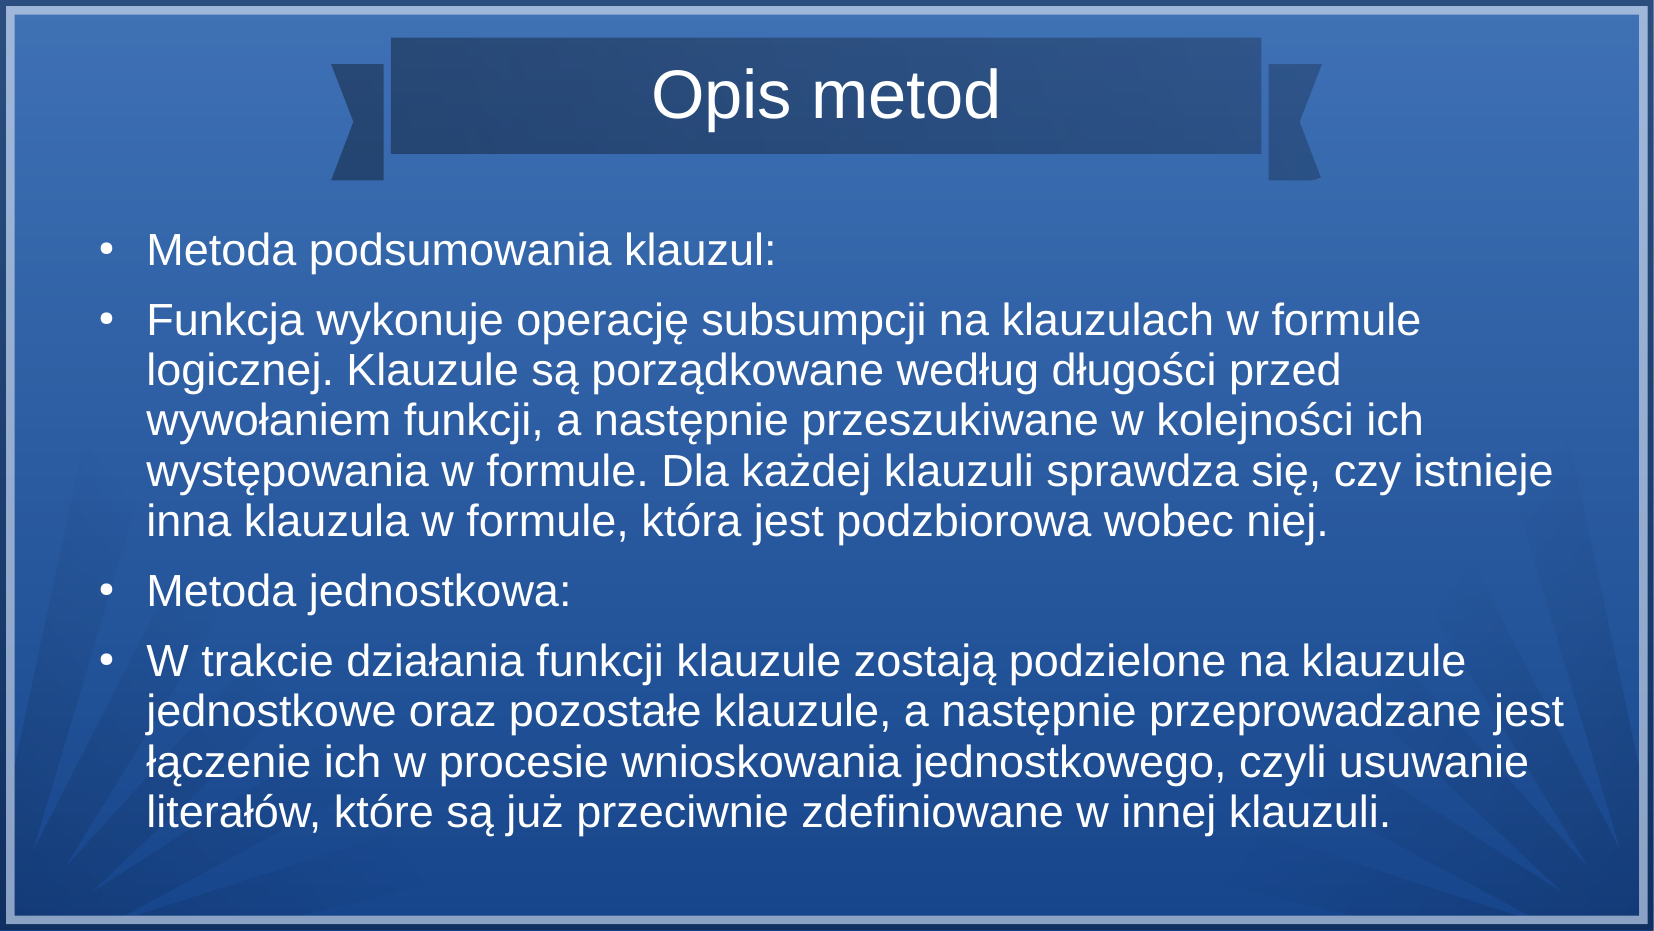

# Opis metod
Metoda podsumowania klauzul:
Funkcja wykonuje operację subsumpcji na klauzulach w formule logicznej. Klauzule są porządkowane według długości przed wywołaniem funkcji, a następnie przeszukiwane w kolejności ich występowania w formule. Dla każdej klauzuli sprawdza się, czy istnieje inna klauzula w formule, która jest podzbiorowa wobec niej.
Metoda jednostkowa:
W trakcie działania funkcji klauzule zostają podzielone na klauzule jednostkowe oraz pozostałe klauzule, a następnie przeprowadzane jest łączenie ich w procesie wnioskowania jednostkowego, czyli usuwanie literałów, które są już przeciwnie zdefiniowane w innej klauzuli.